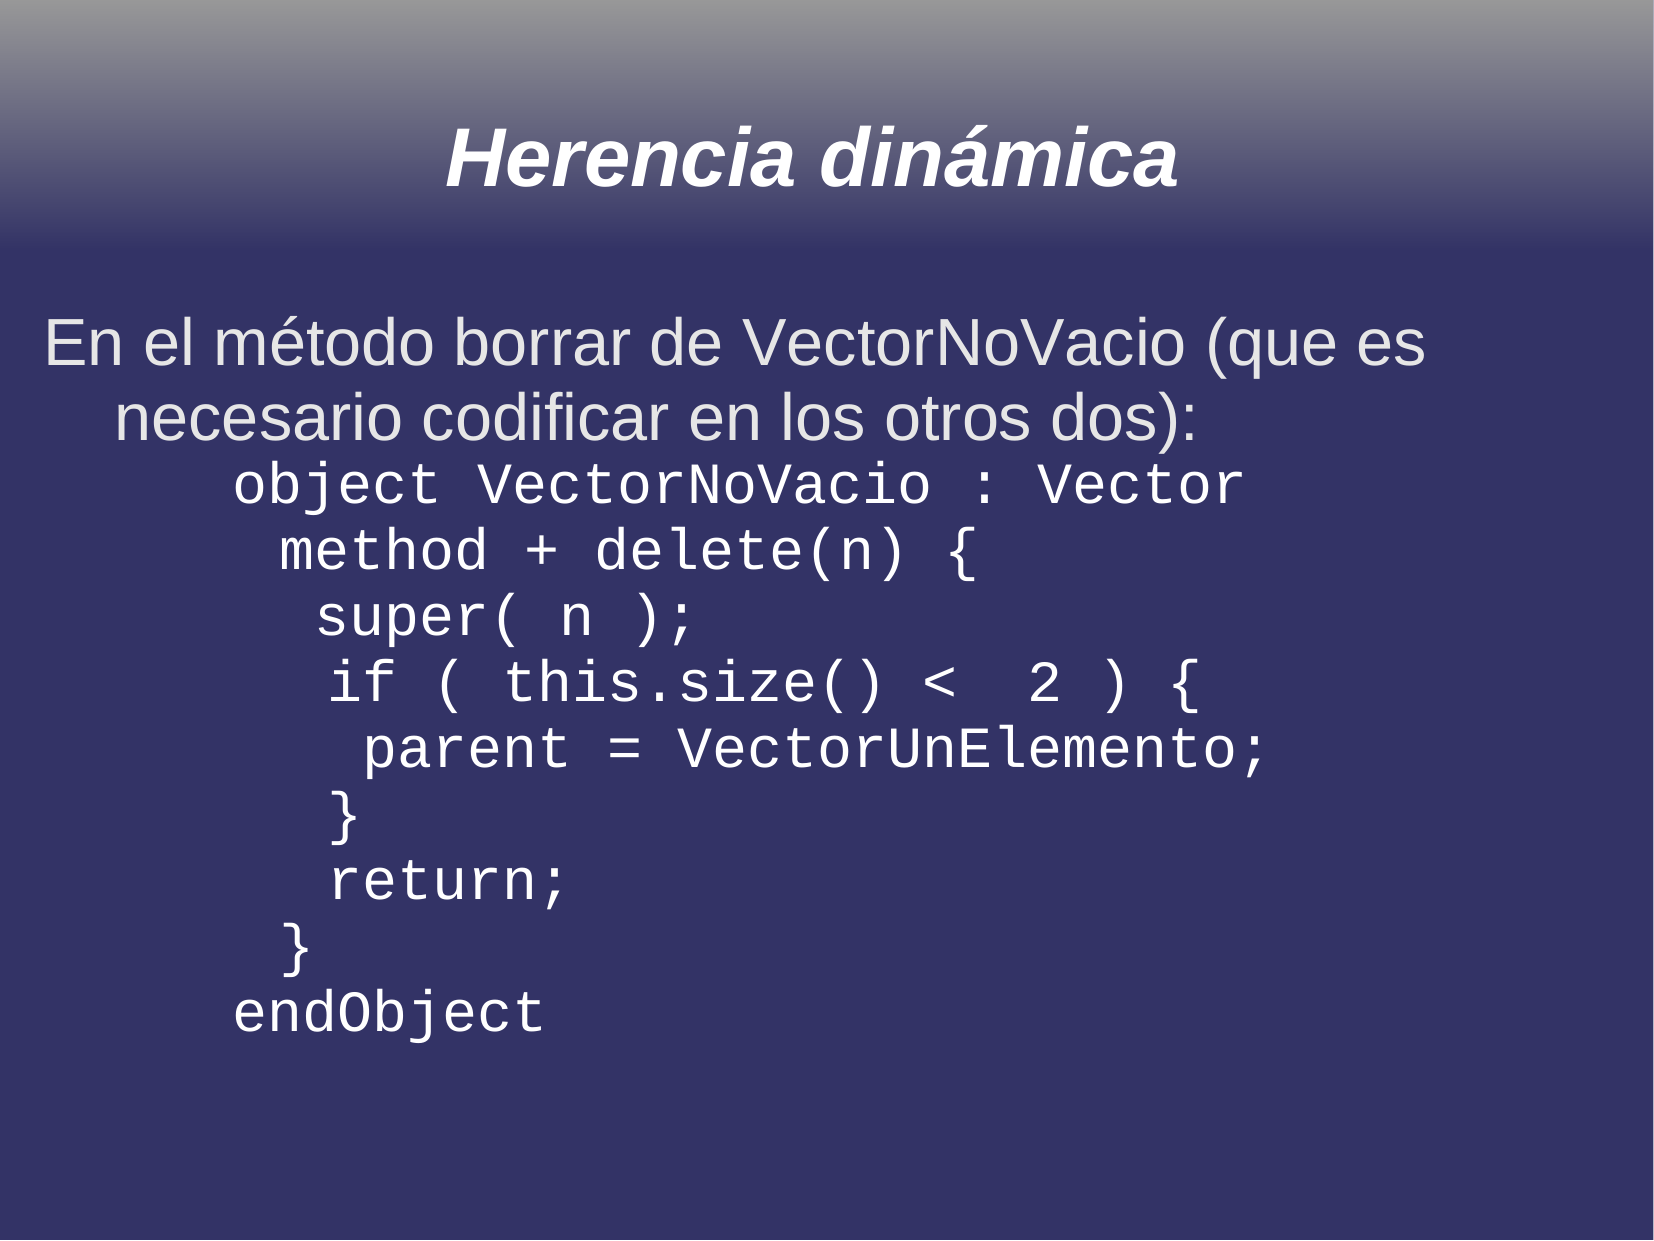

# Herencia dinámica
En el método borrar de VectorNoVacio (que es necesario codificar en los otros dos):
object VectorNoVacio : Vector
method + delete(n) {
 super( n );
if ( this.size() < 2 ) {
 parent = VectorUnElemento;
}
return;
}
endObject